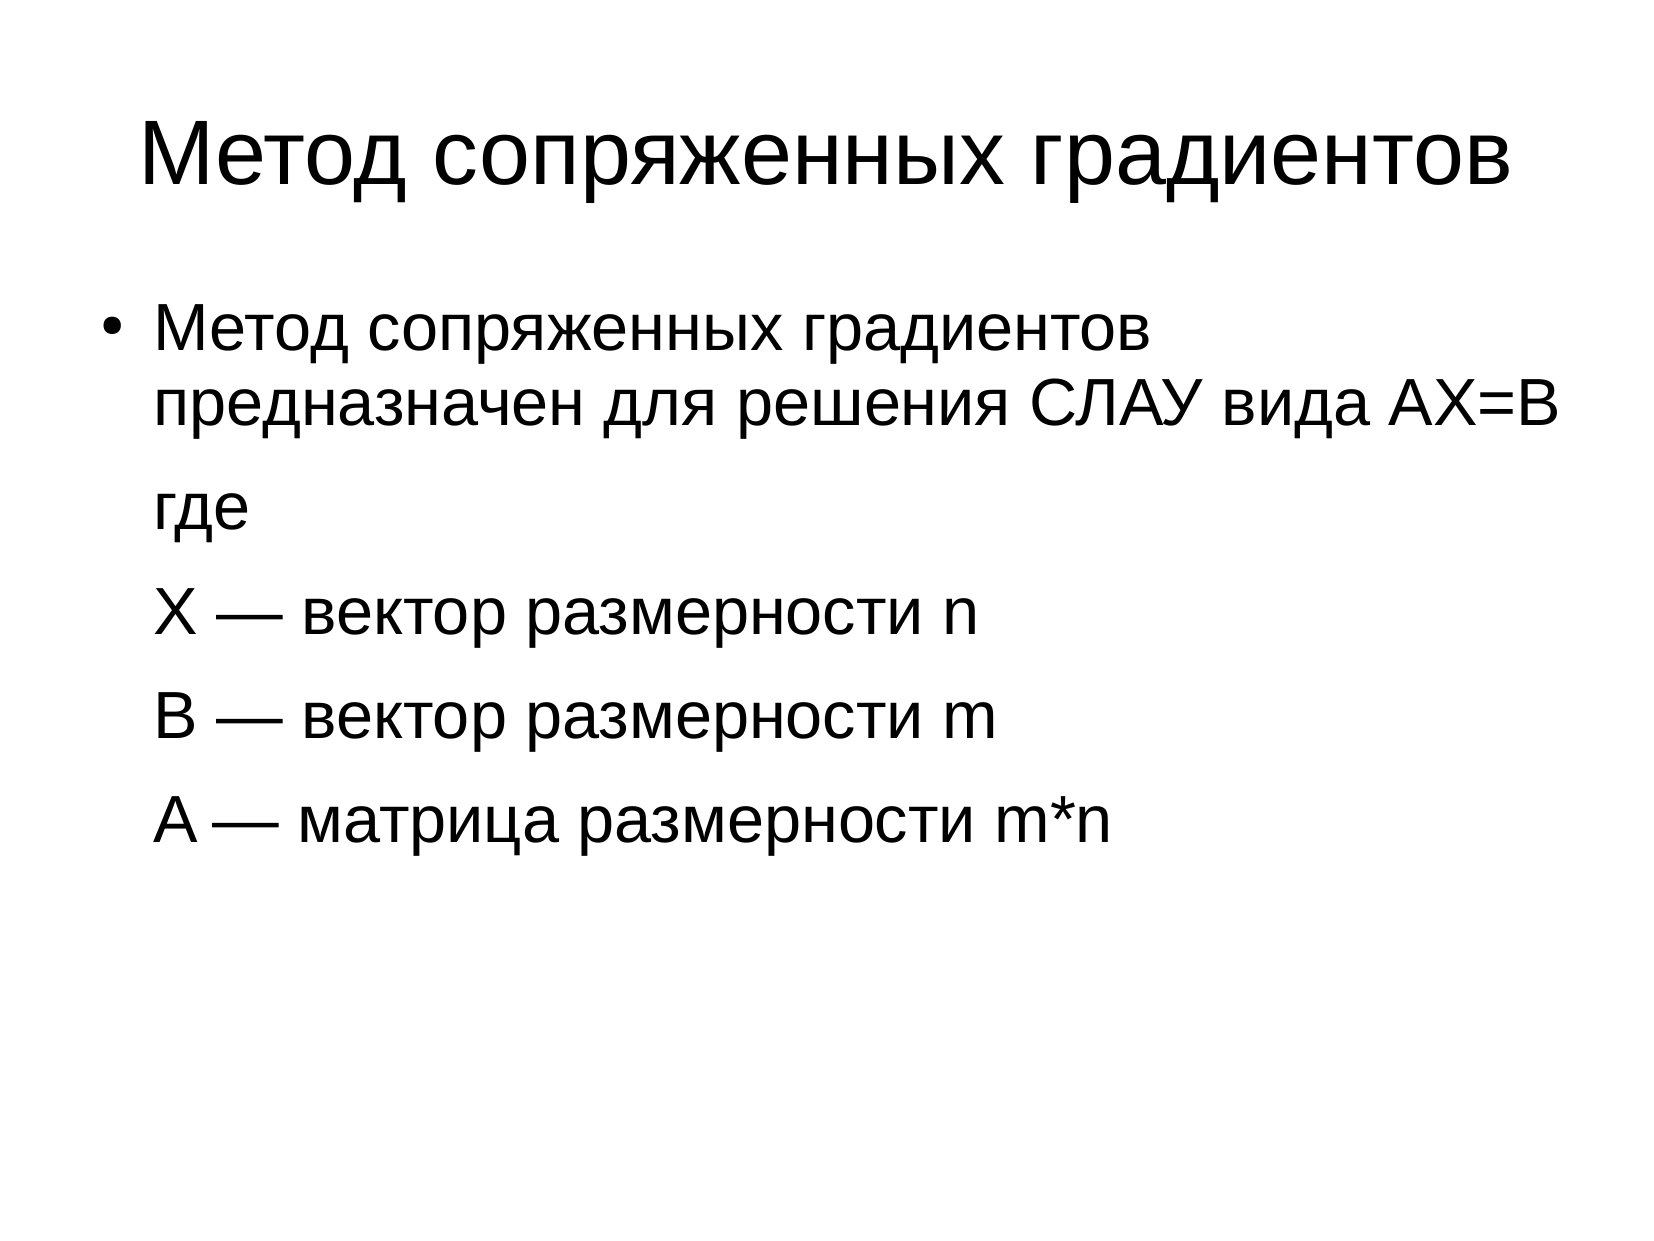

# Метод сопряженных градиентов
Метод сопряженных градиентов предназначен для решения СЛАУ вида AX=B
где
X — вектор размерности n
B — вектор размерности m
A — матрица размерности m*n